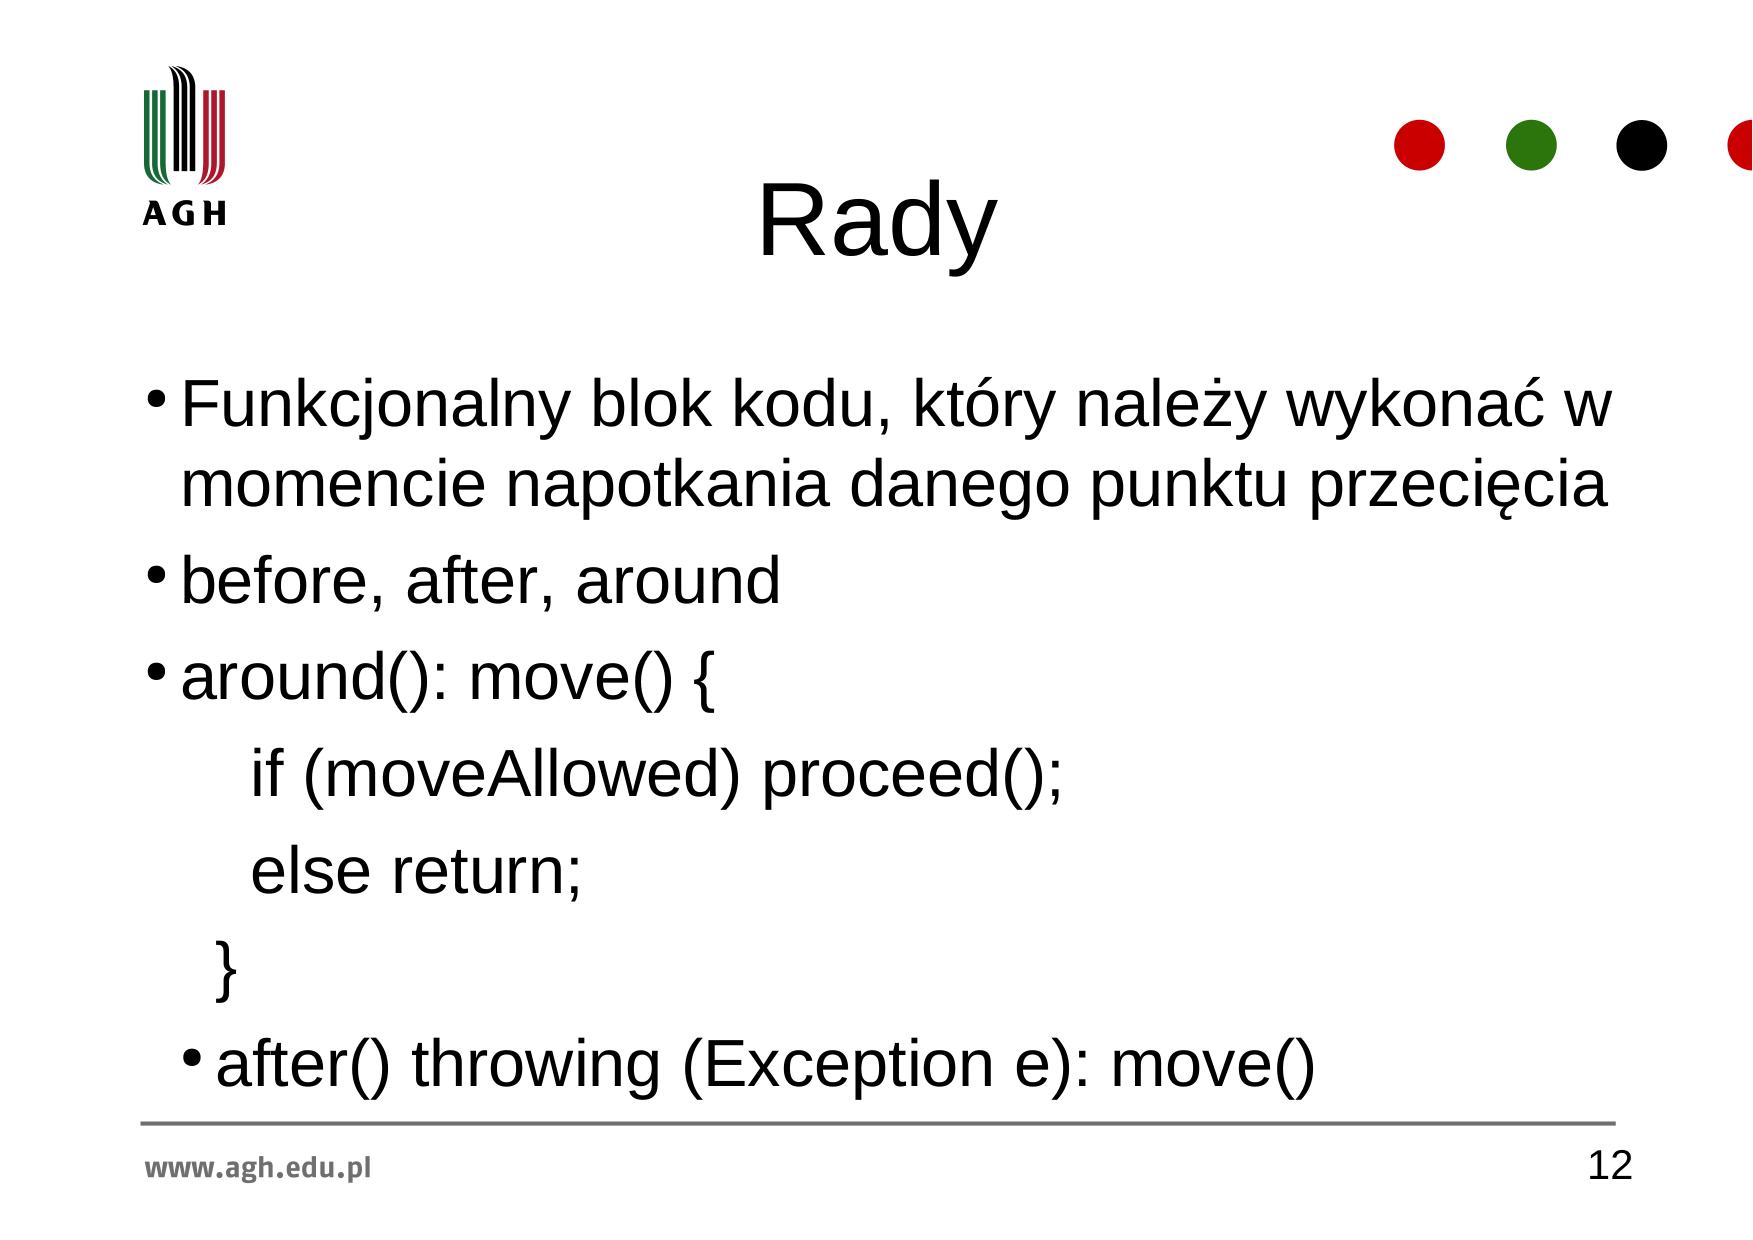

Rady
# Funkcjonalny blok kodu, który należy wykonać w momencie napotkania danego punktu przecięcia
before, after, around
around(): move() {
if (moveAllowed) proceed();
else return;
}
after() throwing (Exception e): move()